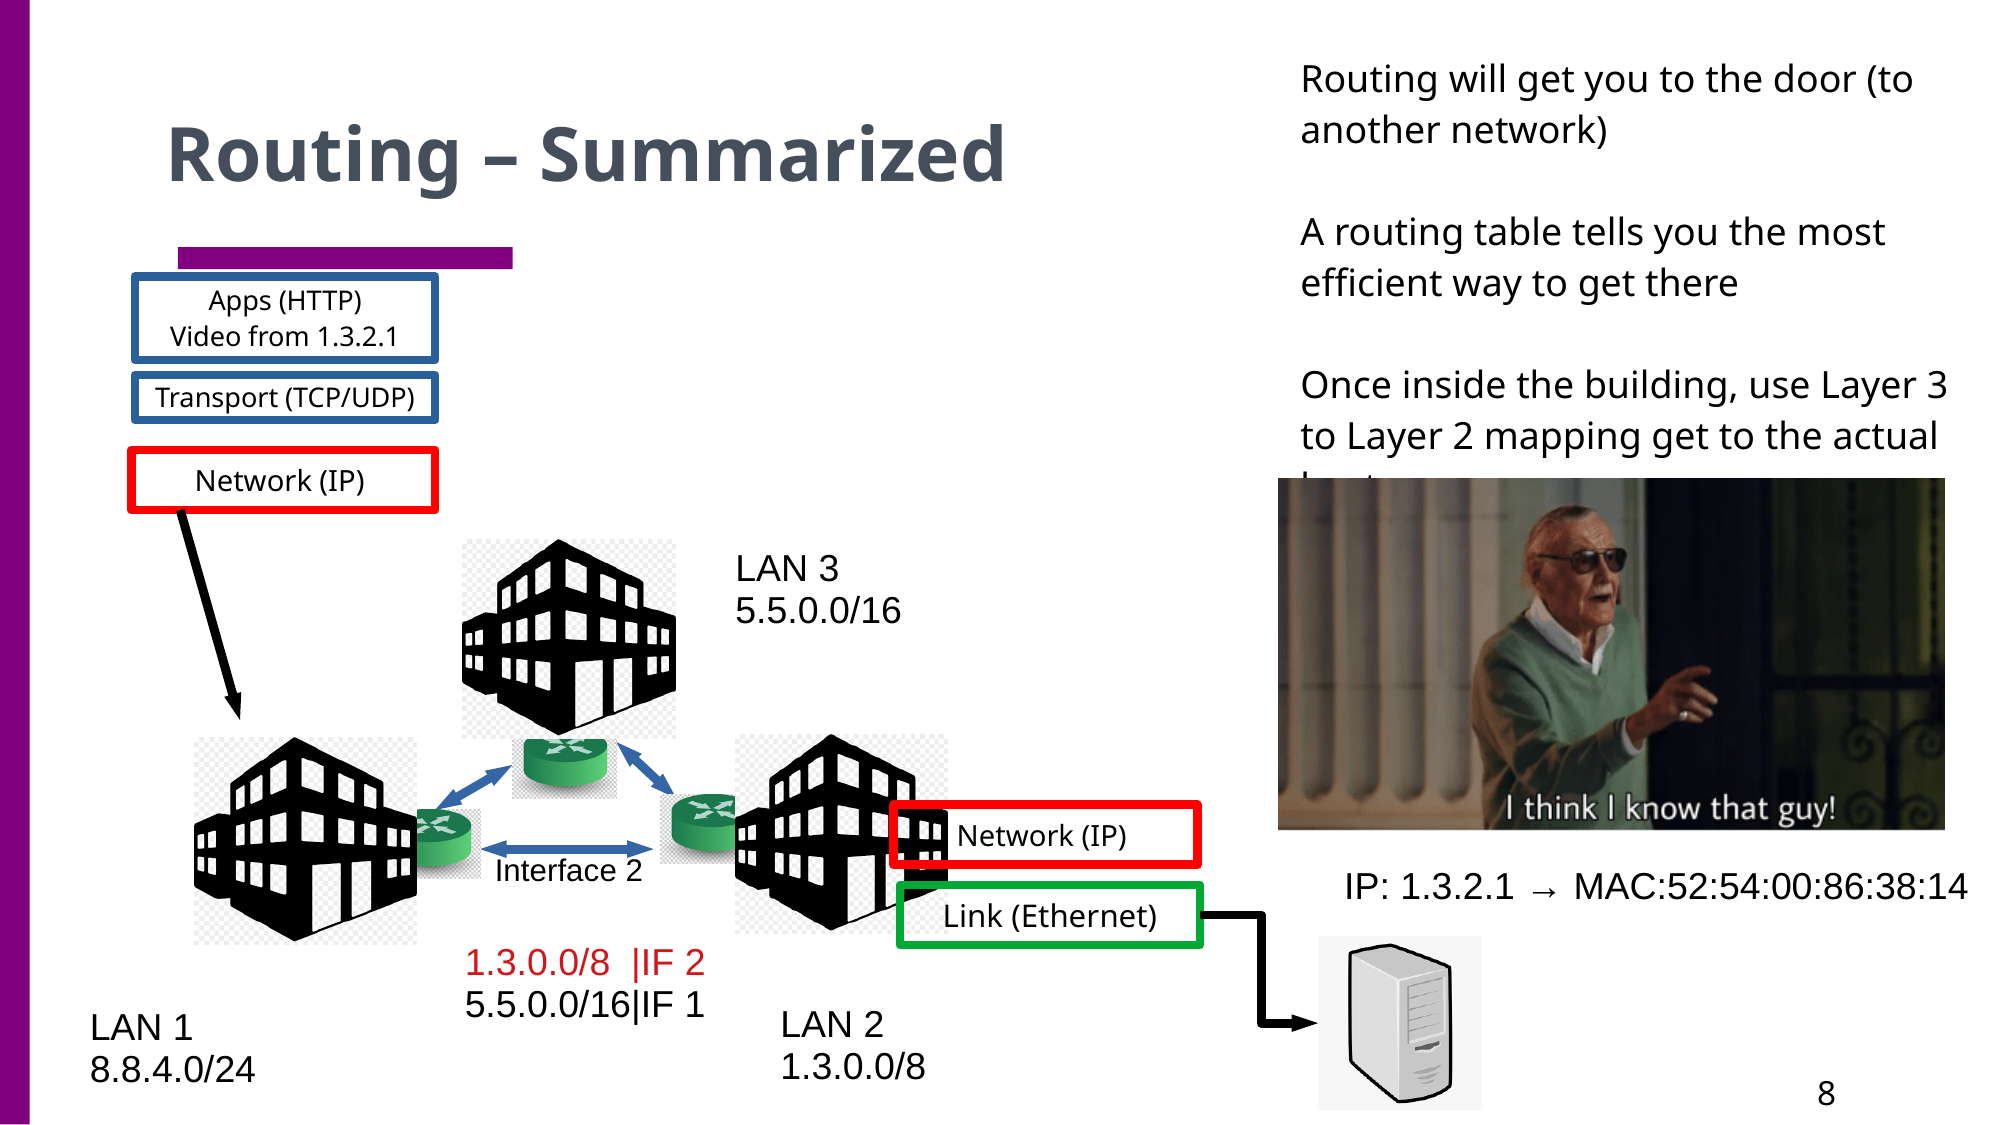

Routing – Summarized
Routing will get you to the door (to another network)
A routing table tells you the most efficient way to get there
Once inside the building, use Layer 3 to Layer 2 mapping get to the actual hosts
Apps (HTTP)
Video from 1.3.2.1
Transport (TCP/UDP)
Network (IP)
LAN 3
5.5.0.0/16
Network (IP)
Interface 2
IP: 1.3.2.1 → MAC:52:54:00:86:38:14
Link (Ethernet)
1.3.0.0/8 |IF 2
5.5.0.0/16|IF 1
LAN 2
1.3.0.0/8
LAN 1
8.8.4.0/24